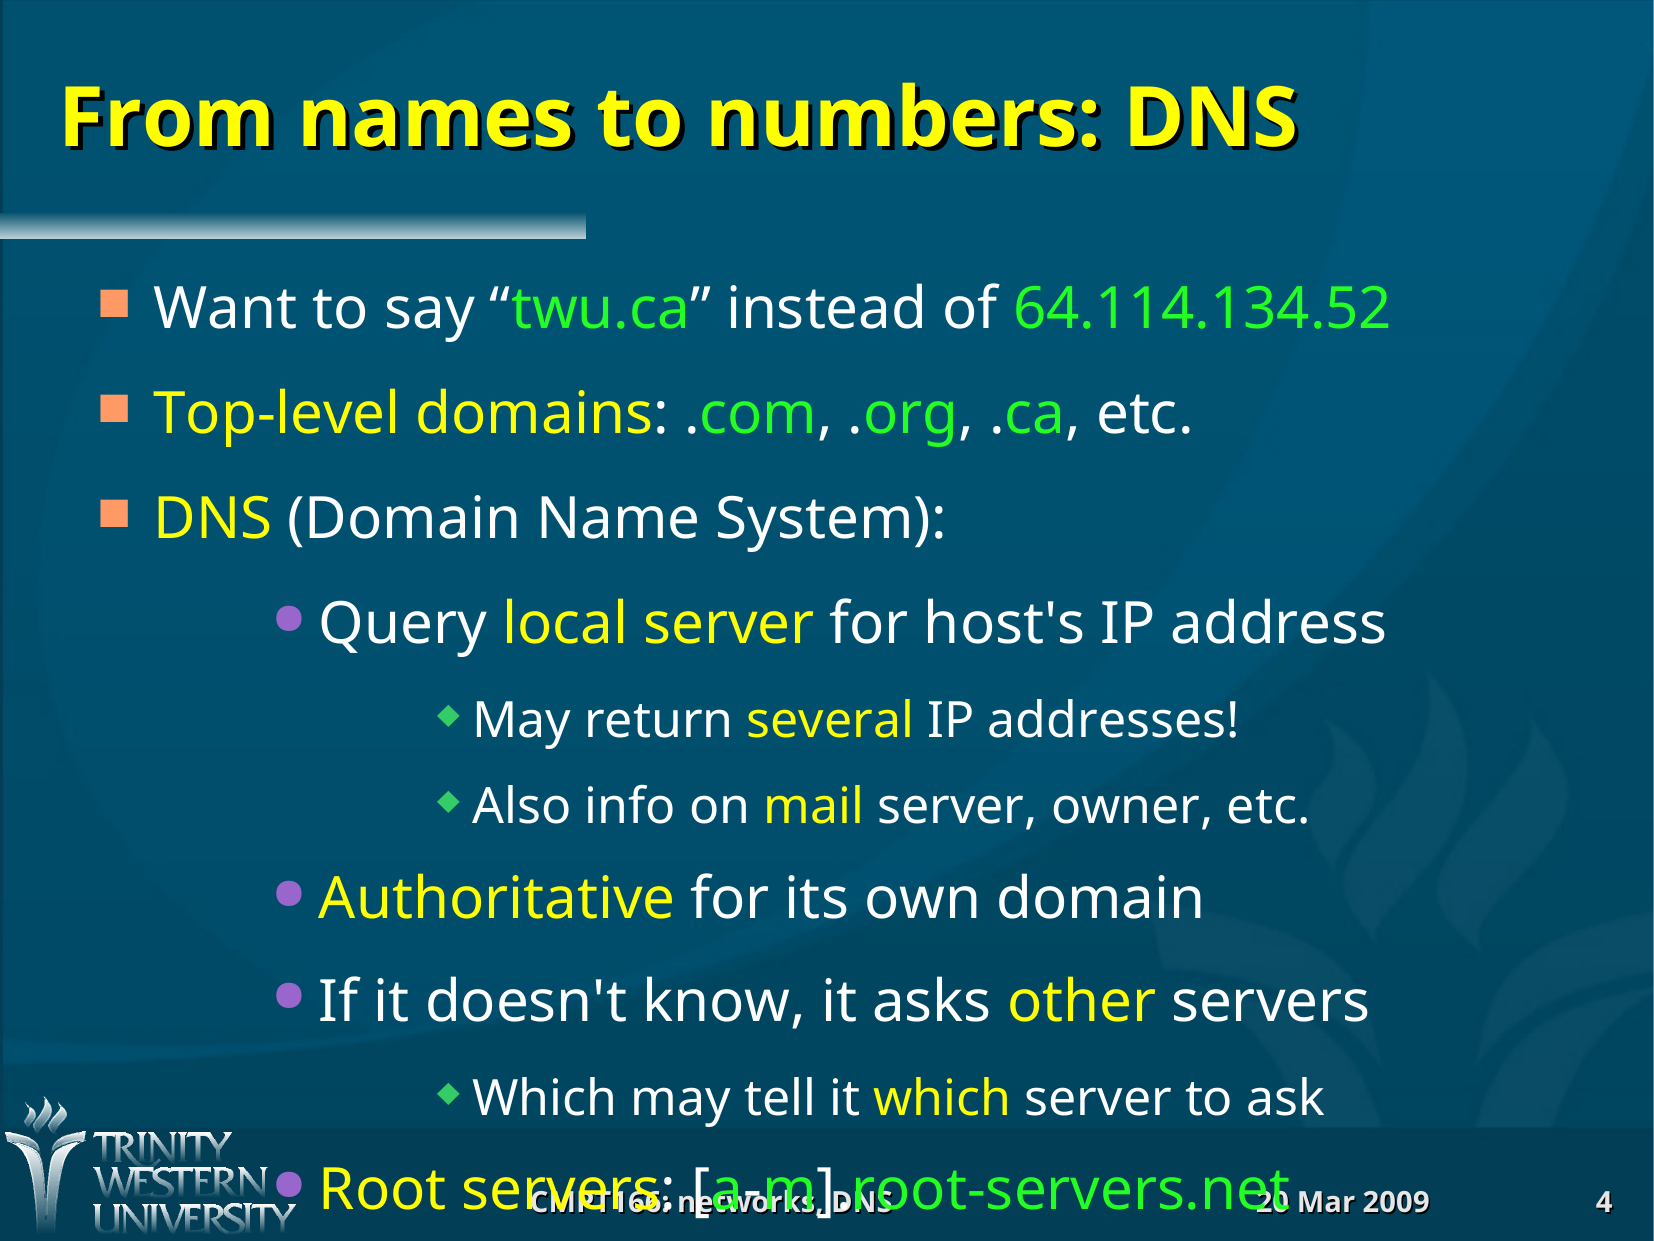

# From names to numbers: DNS
Want to say “twu.ca” instead of 64.114.134.52
Top-level domains: .com, .org, .ca, etc.
DNS (Domain Name System):
Query local server for host's IP address
May return several IP addresses!
Also info on mail server, owner, etc.
Authoritative for its own domain
If it doesn't know, it asks other servers
Which may tell it which server to ask
Root servers: [a-m].root-servers.net
CMPT166: networks, DNS
20 Mar 2009
4